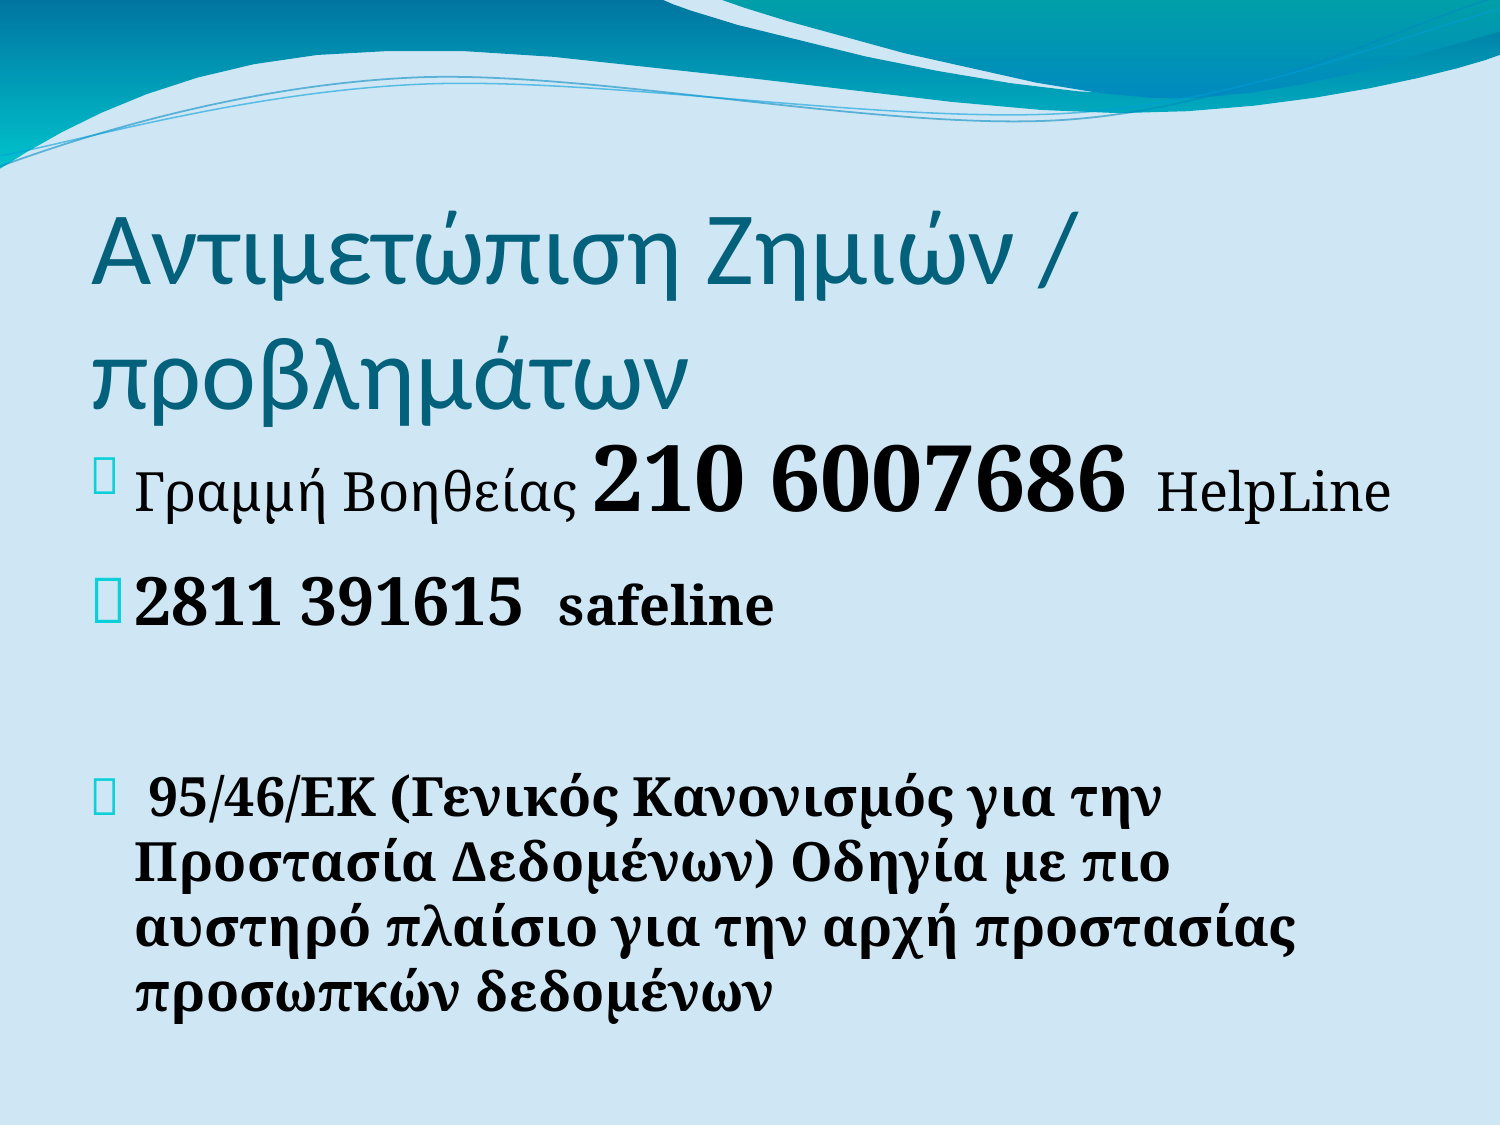

# Αντιμετώπιση Ζημιών / προβλημάτων
Γραµµή Βοηθείας 210 6007686 HelpLine
2811 391615  safeline
 95/46/ΕΚ (Γενικός Κανονισμός για την Προστασία Δεδομένων) Oδηγία με πιο αυστηρό πλαίσιο για την αρχή προστασίας προσωπκών δεδομένων